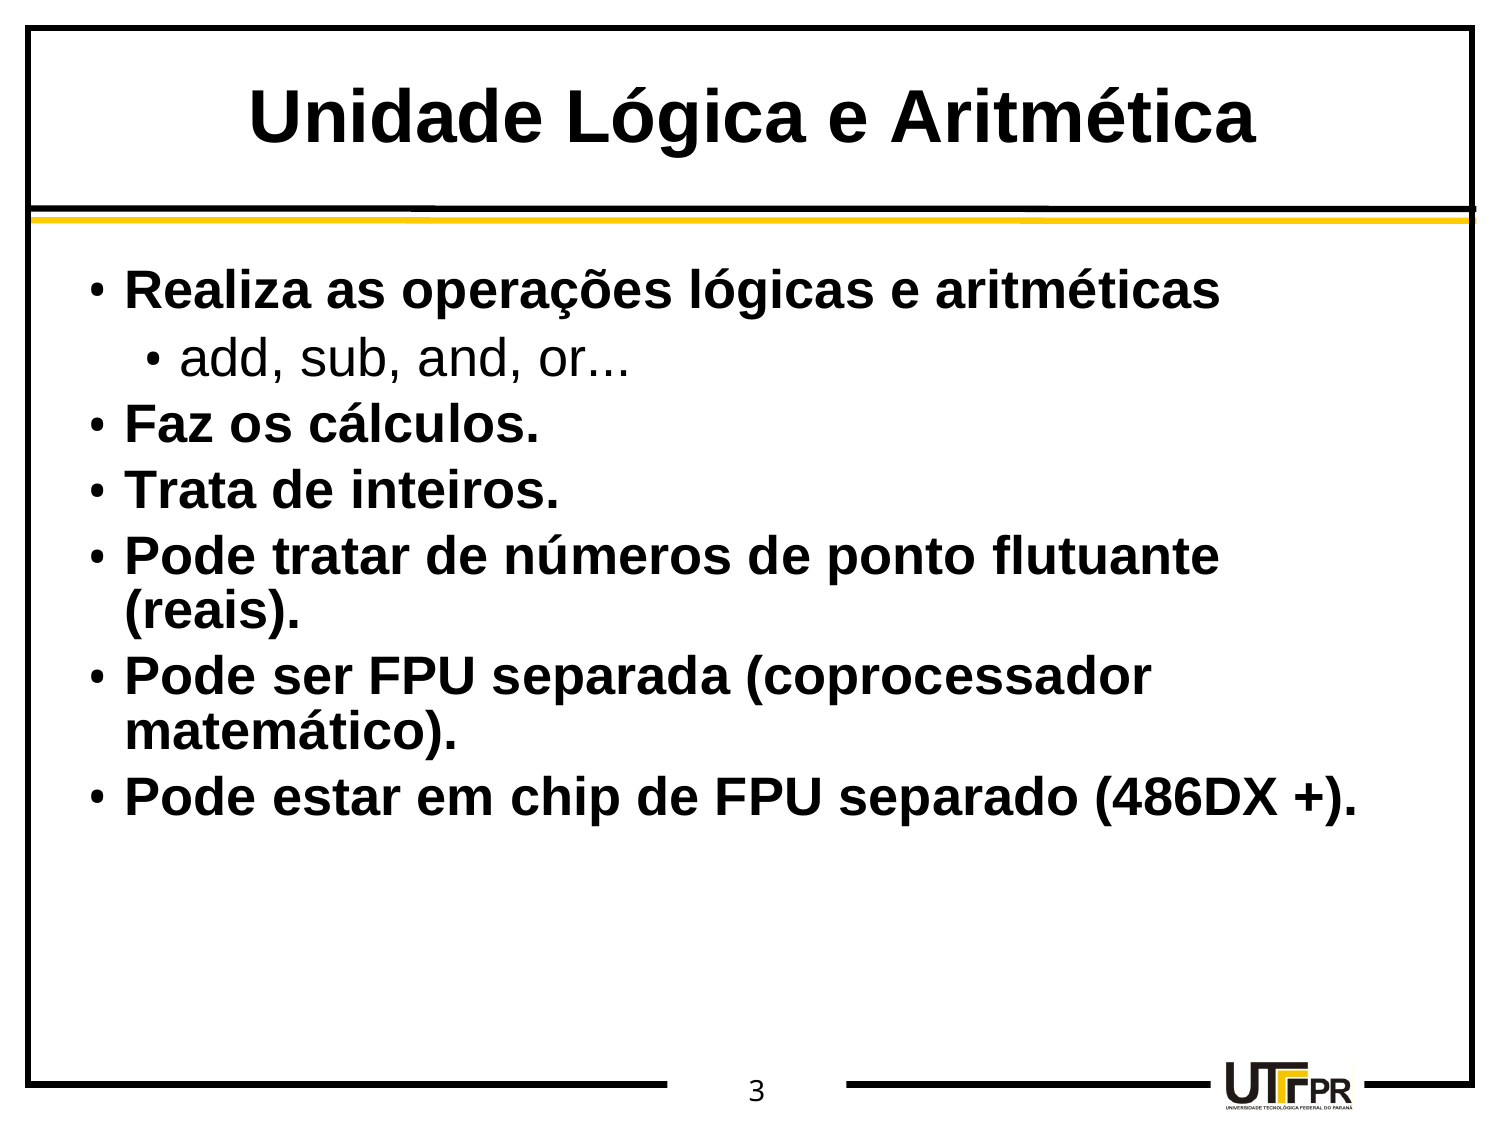

# Unidade Lógica e Aritmética
Realiza as operações lógicas e aritméticas
add, sub, and, or...
Faz os cálculos.
Trata de inteiros.
Pode tratar de números de ponto flutuante (reais).
Pode ser FPU separada (coprocessador matemático).
Pode estar em chip de FPU separado (486DX +).